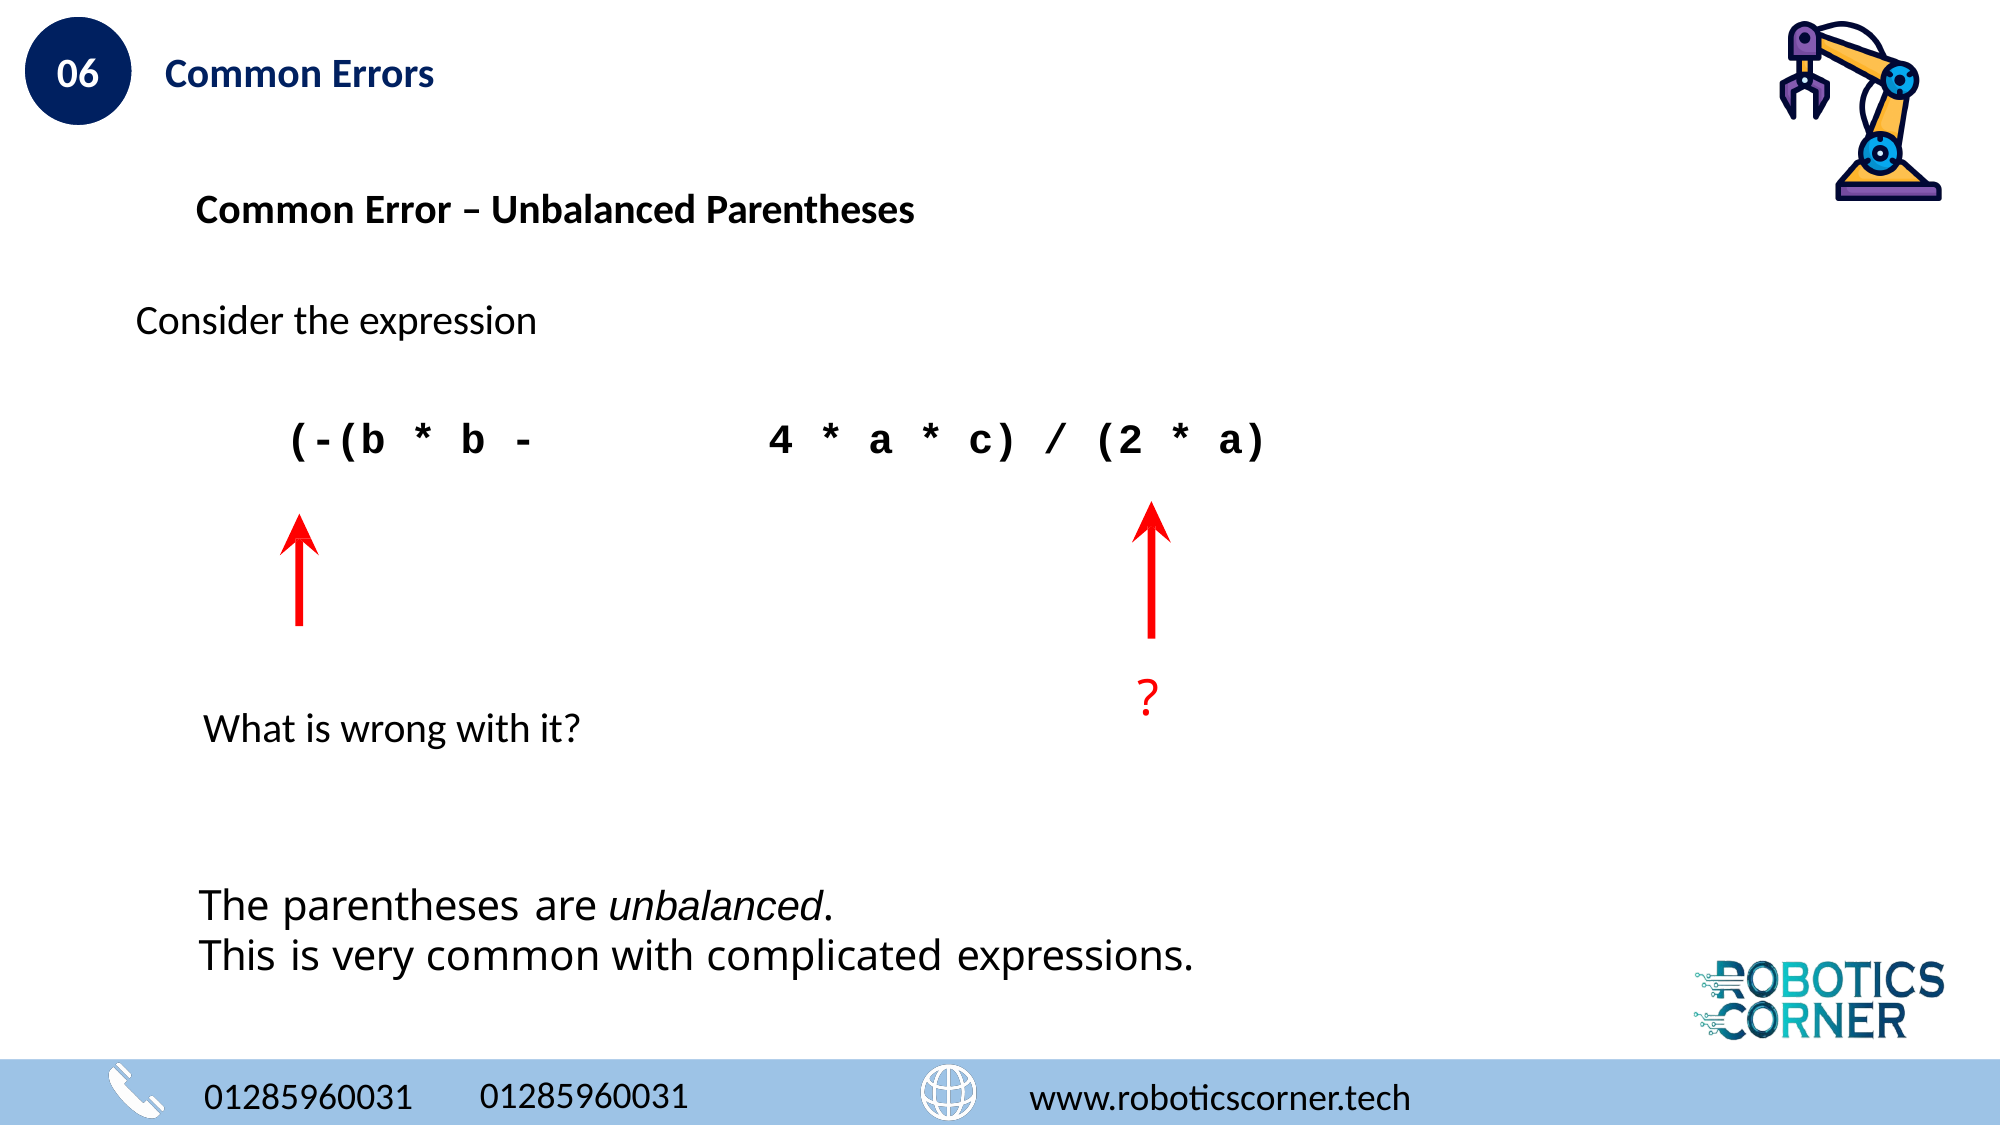

06
Common Errors
Common Error – Unbalanced Parentheses
Consider the expression
(-(b * b -	4 * a * c) / (2 * a)
?
What is wrong with it?
The parentheses are unbalanced.
This is very common with complicated expressions.
01285960031
01285960031
www.roboticscorner.tech